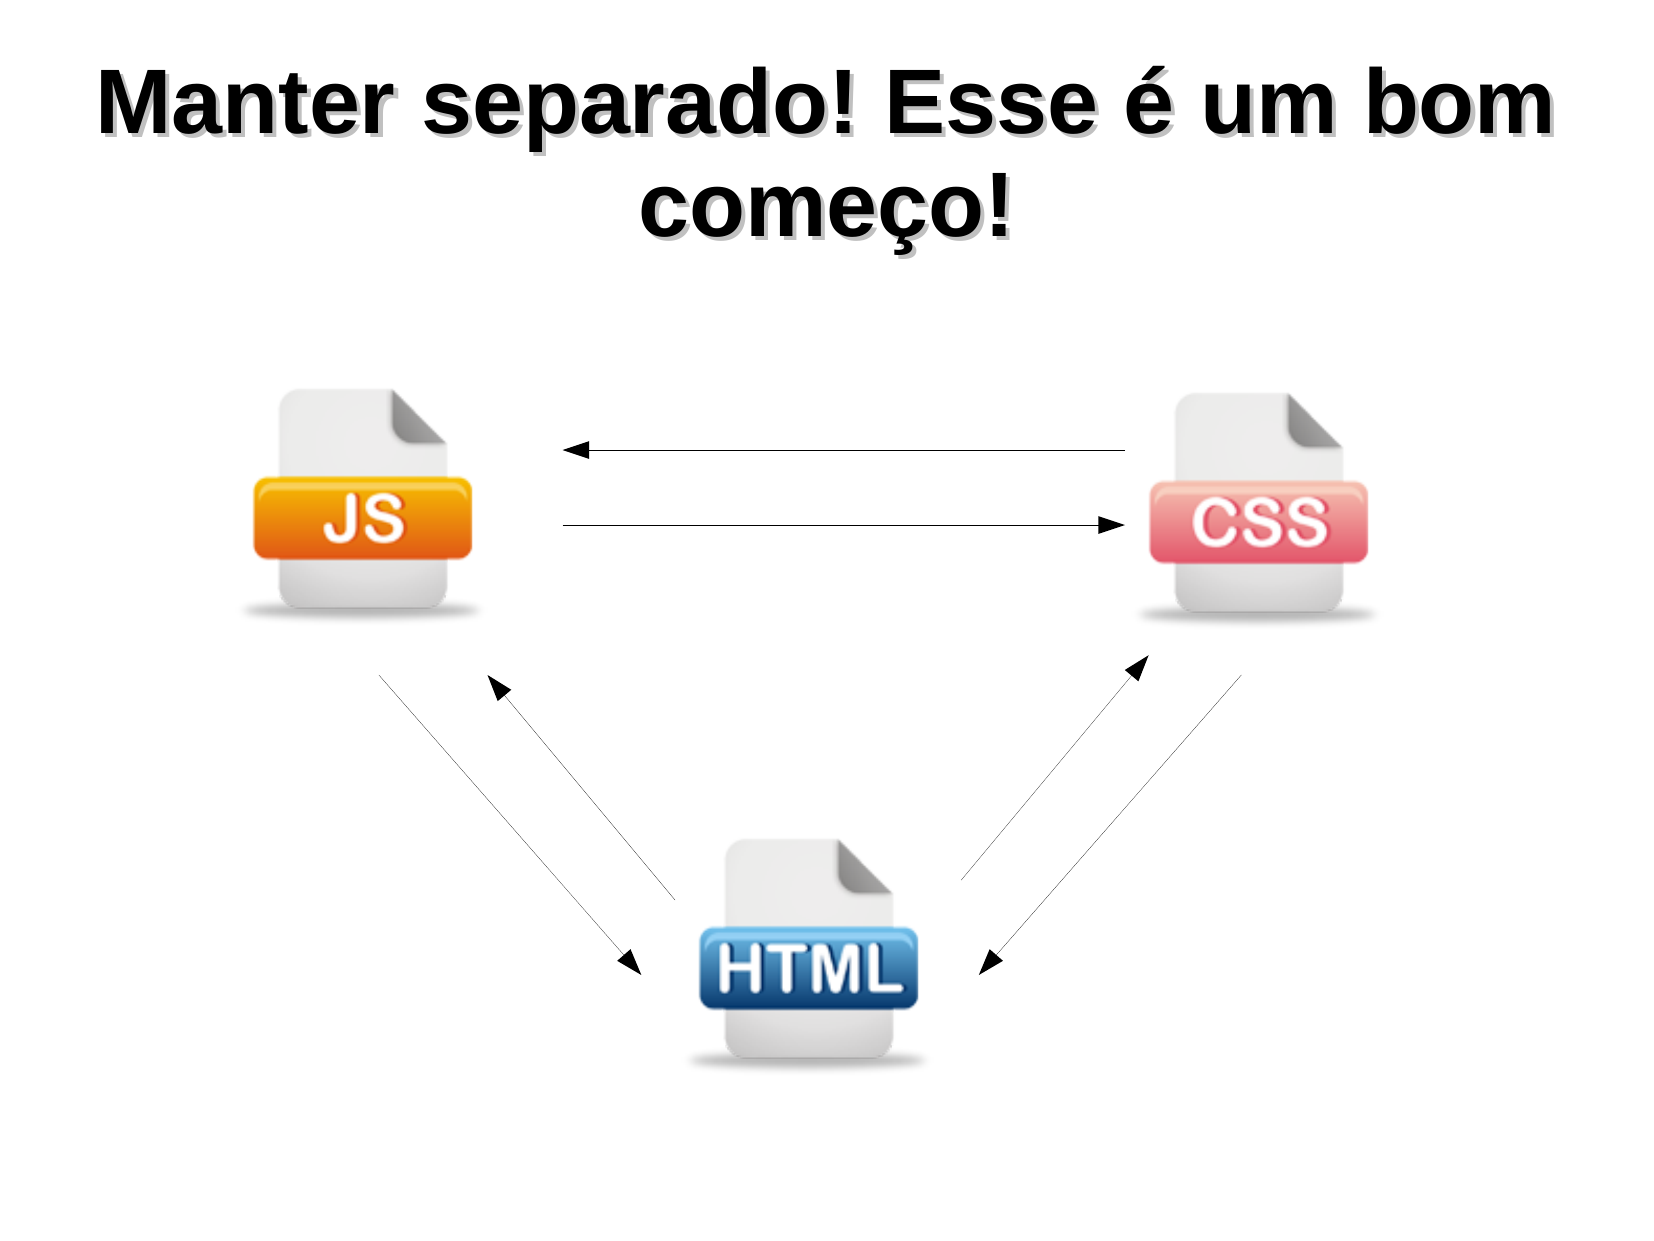

# Manter separado! Esse é um bom começo!